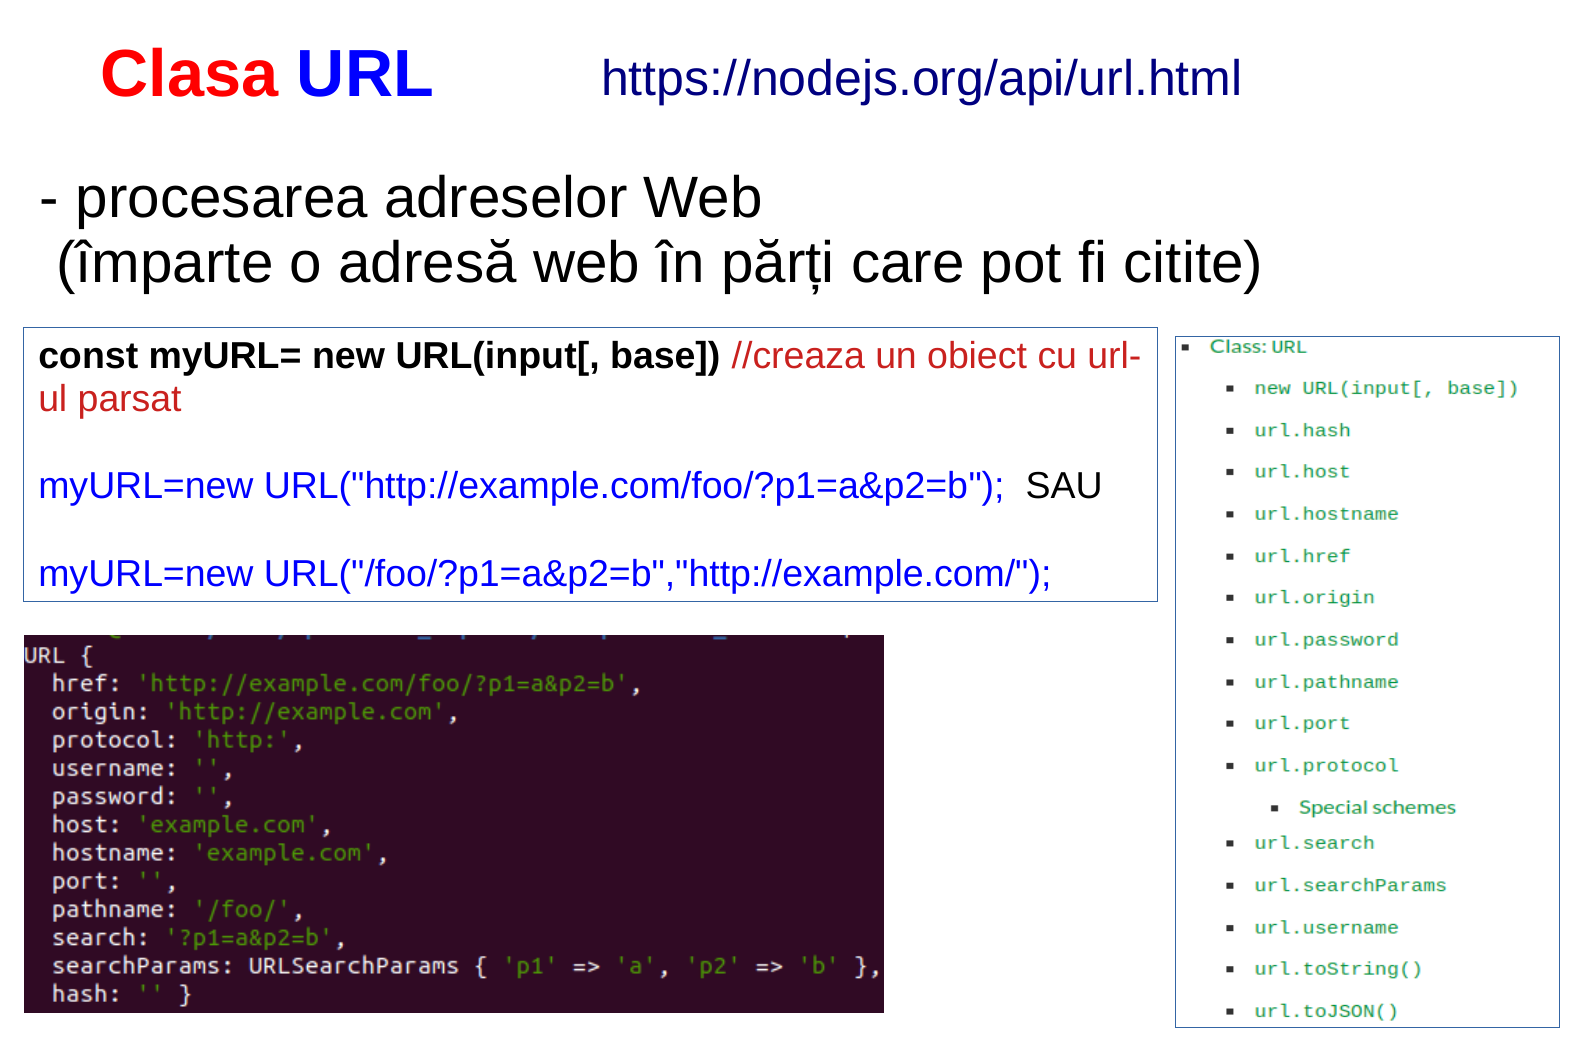

Clasa URL
https://nodejs.org/api/url.html
- procesarea adreselor Web
 (împarte o adresă web în părți care pot fi citite)
const myURL= new URL(input[, base]) //creaza un obiect cu url-ul parsat
myURL=new URL("http://example.com/foo/?p1=a&p2=b"); SAU
myURL=new URL("/foo/?p1=a&p2=b","http://example.com/");